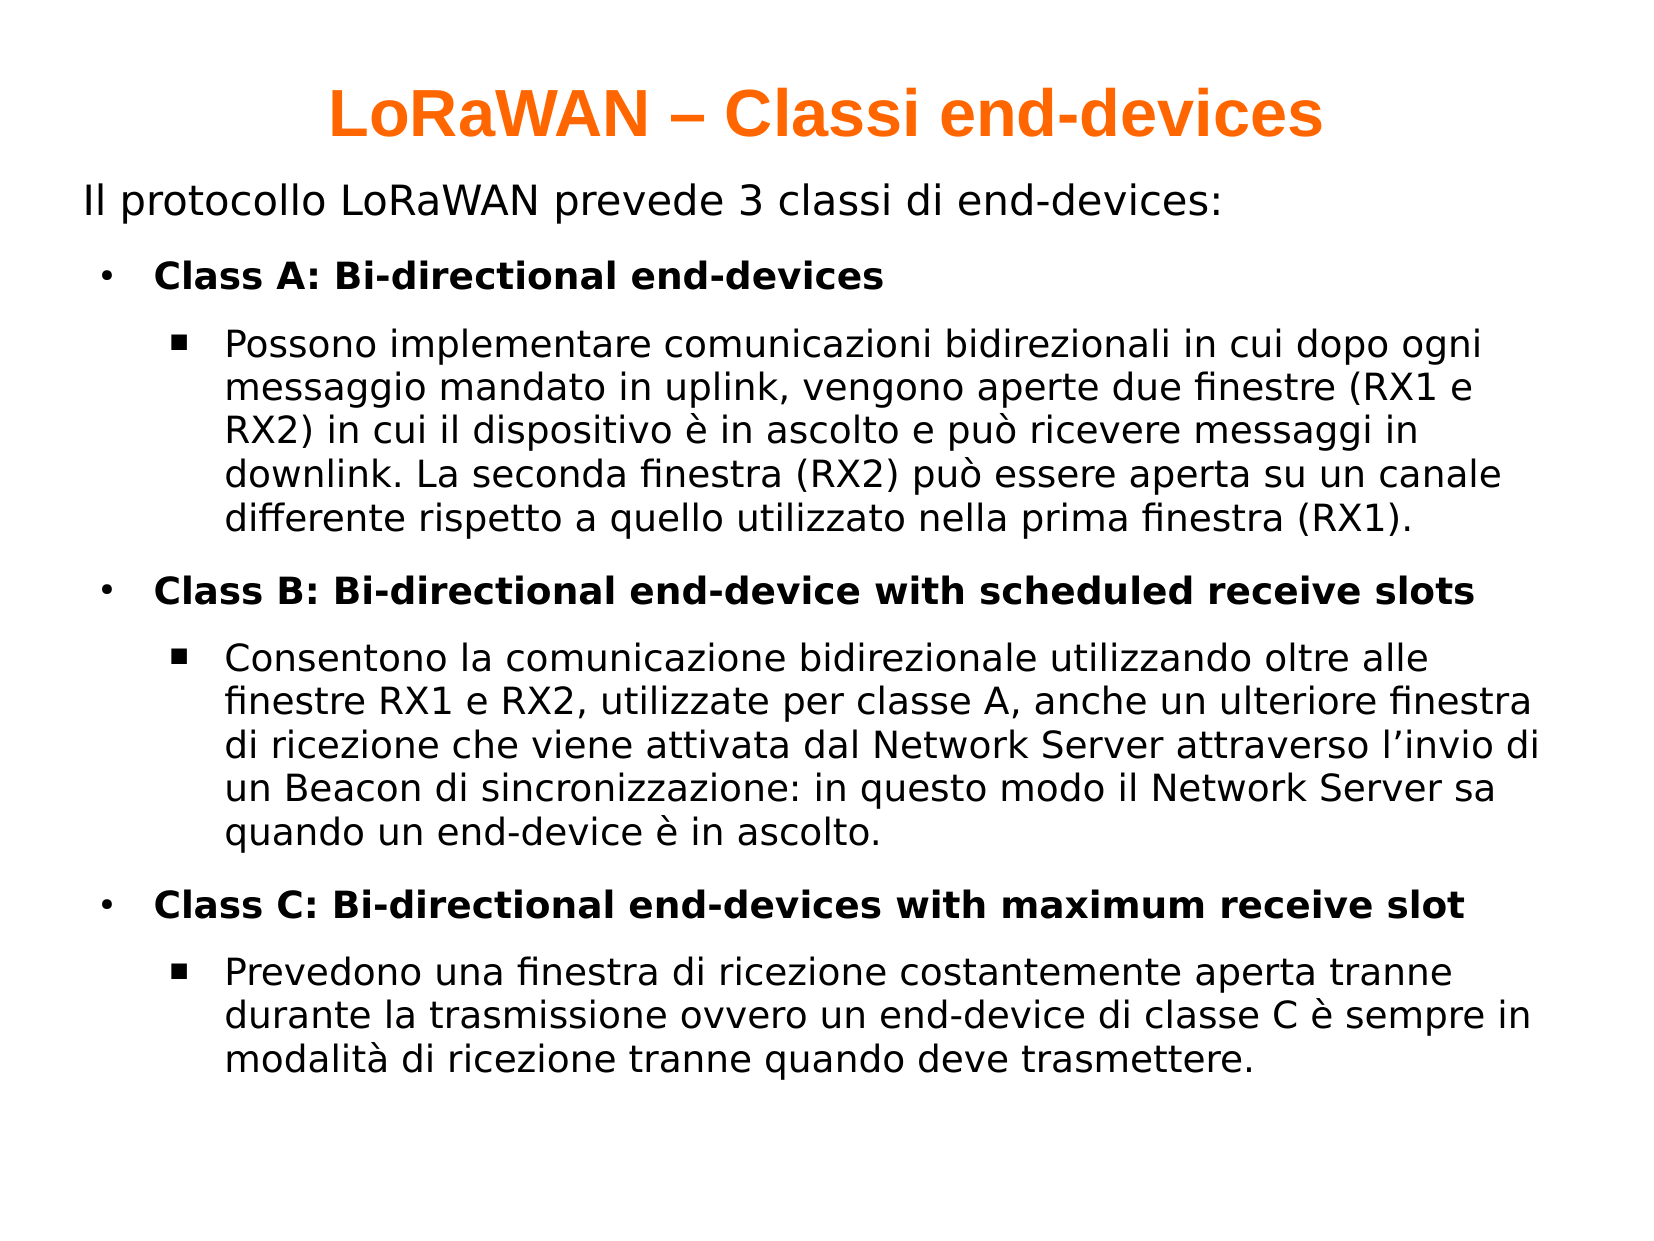

# LoRaWAN – Classi end-devices
Il protocollo LoRaWAN prevede 3 classi di end-devices:
Class A: Bi-directional end-devices
Possono implementare comunicazioni bidirezionali in cui dopo ogni messaggio mandato in uplink, vengono aperte due finestre (RX1 e RX2) in cui il dispositivo è in ascolto e può ricevere messaggi in downlink. La seconda finestra (RX2) può essere aperta su un canale differente rispetto a quello utilizzato nella prima finestra (RX1).
Class B: Bi-directional end-device with scheduled receive slots
Consentono la comunicazione bidirezionale utilizzando oltre alle finestre RX1 e RX2, utilizzate per classe A, anche un ulteriore finestra di ricezione che viene attivata dal Network Server attraverso l’invio di un Beacon di sincronizzazione: in questo modo il Network Server sa quando un end-device è in ascolto.
Class C: Bi-directional end-devices with maximum receive slot
Prevedono una finestra di ricezione costantemente aperta tranne durante la trasmissione ovvero un end-device di classe C è sempre in modalità di ricezione tranne quando deve trasmettere.